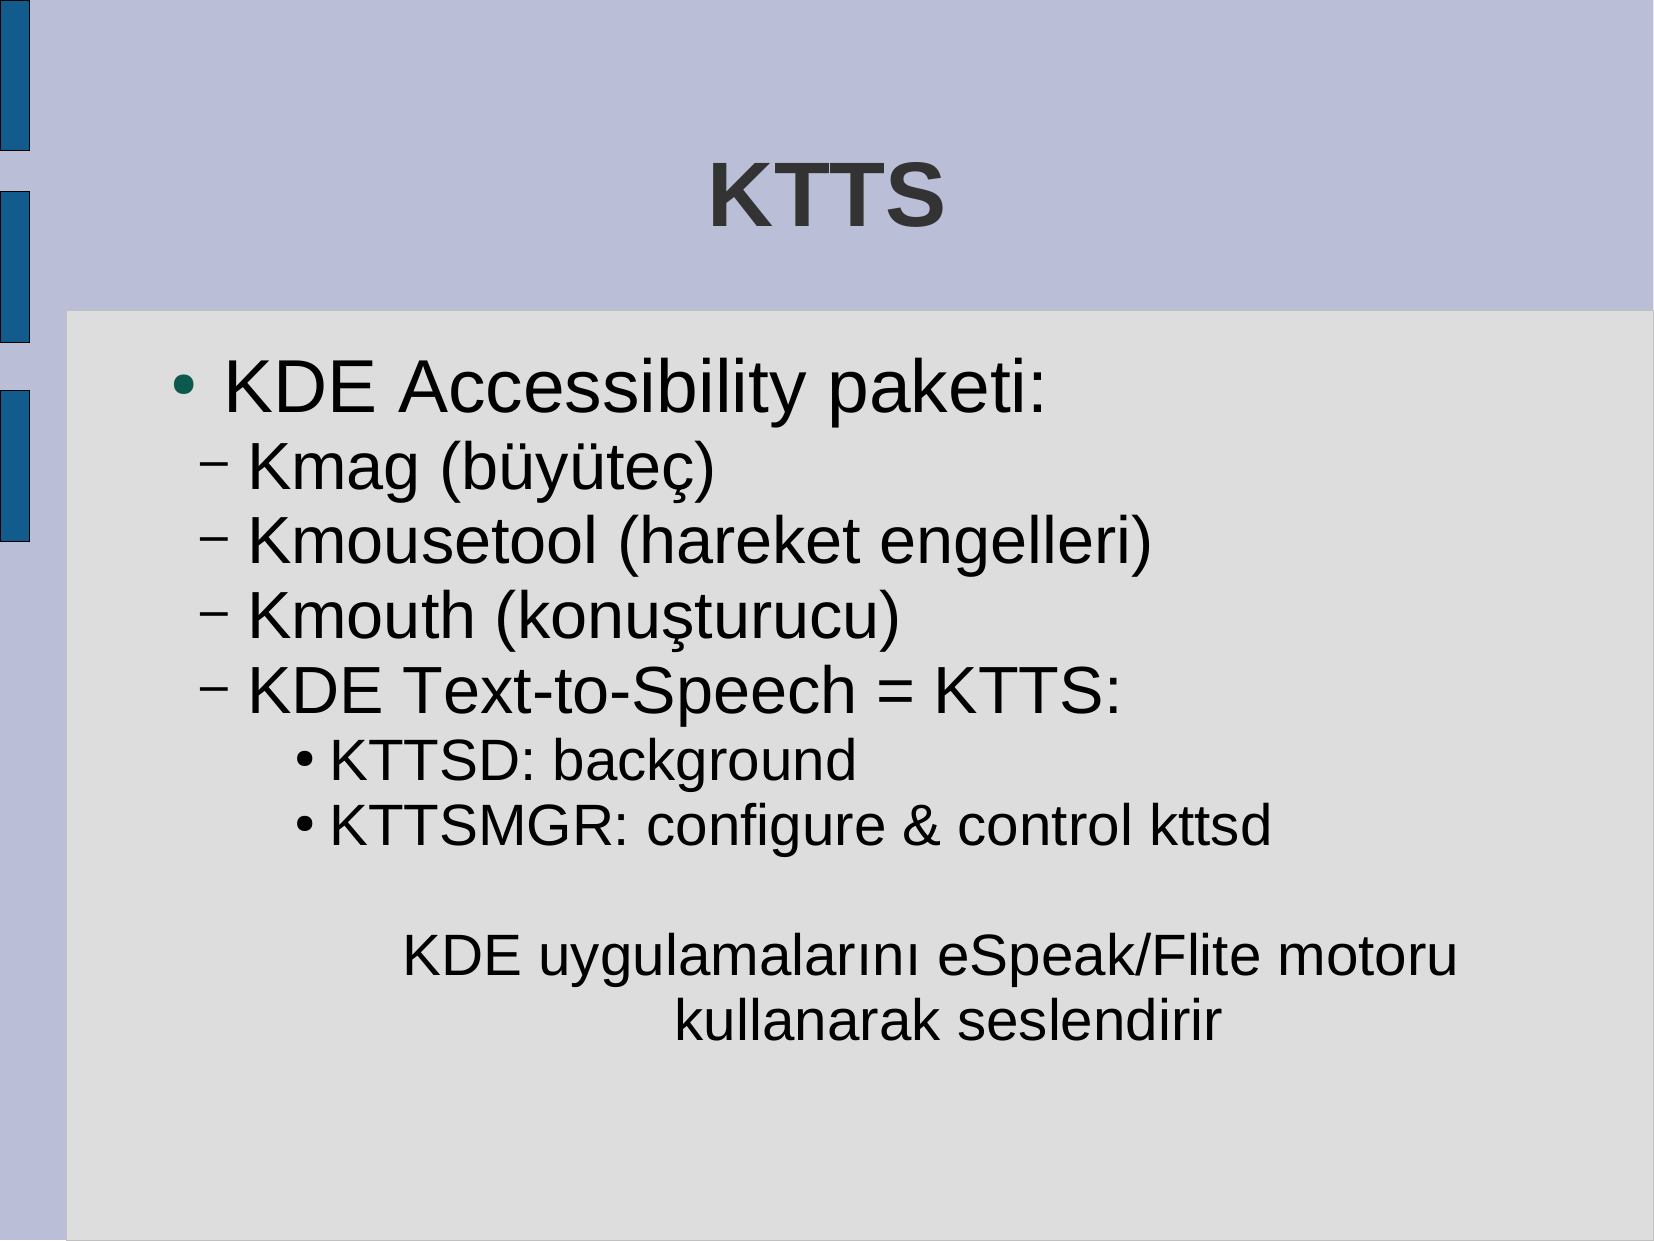

# KTTS
KDE Accessibility paketi:
Kmag (büyüteç)
Kmousetool (hareket engelleri)
Kmouth (konuşturucu)
KDE Text-to-Speech = KTTS:
KTTSD: background
KTTSMGR: configure & control kttsd
KDE uygulamalarını eSpeak/Flite motoru kullanarak seslendirir